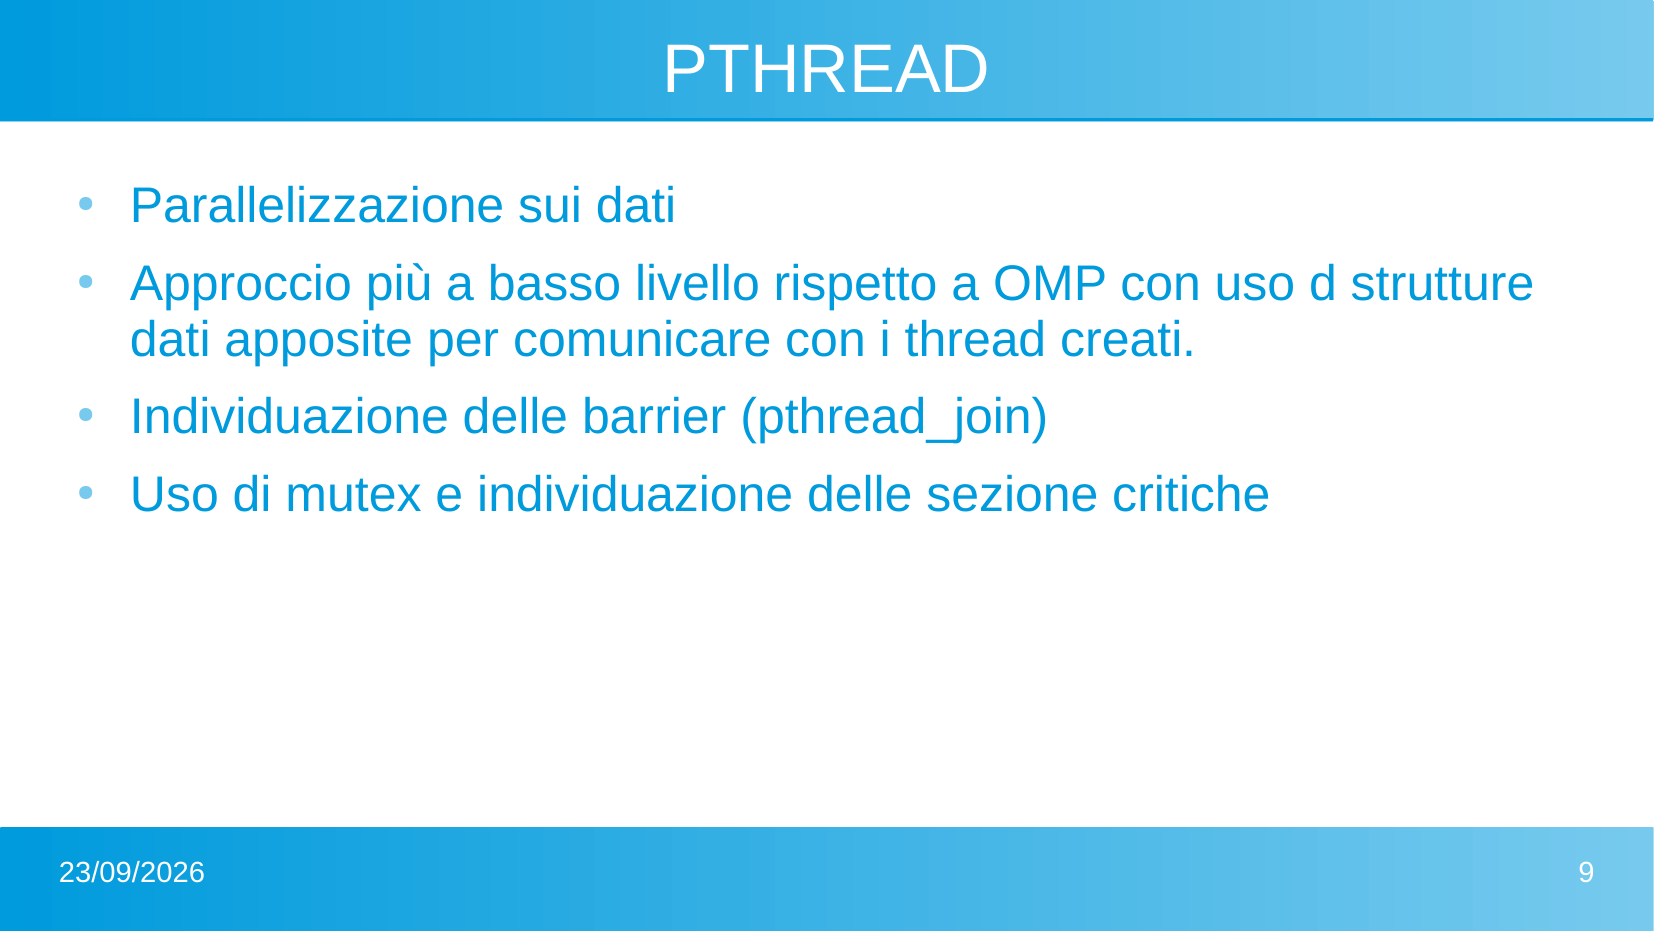

# PTHREAD
Parallelizzazione sui dati
Approccio più a basso livello rispetto a OMP con uso d strutture dati apposite per comunicare con i thread creati.
Individuazione delle barrier (pthread_join)
Uso di mutex e individuazione delle sezione critiche
9